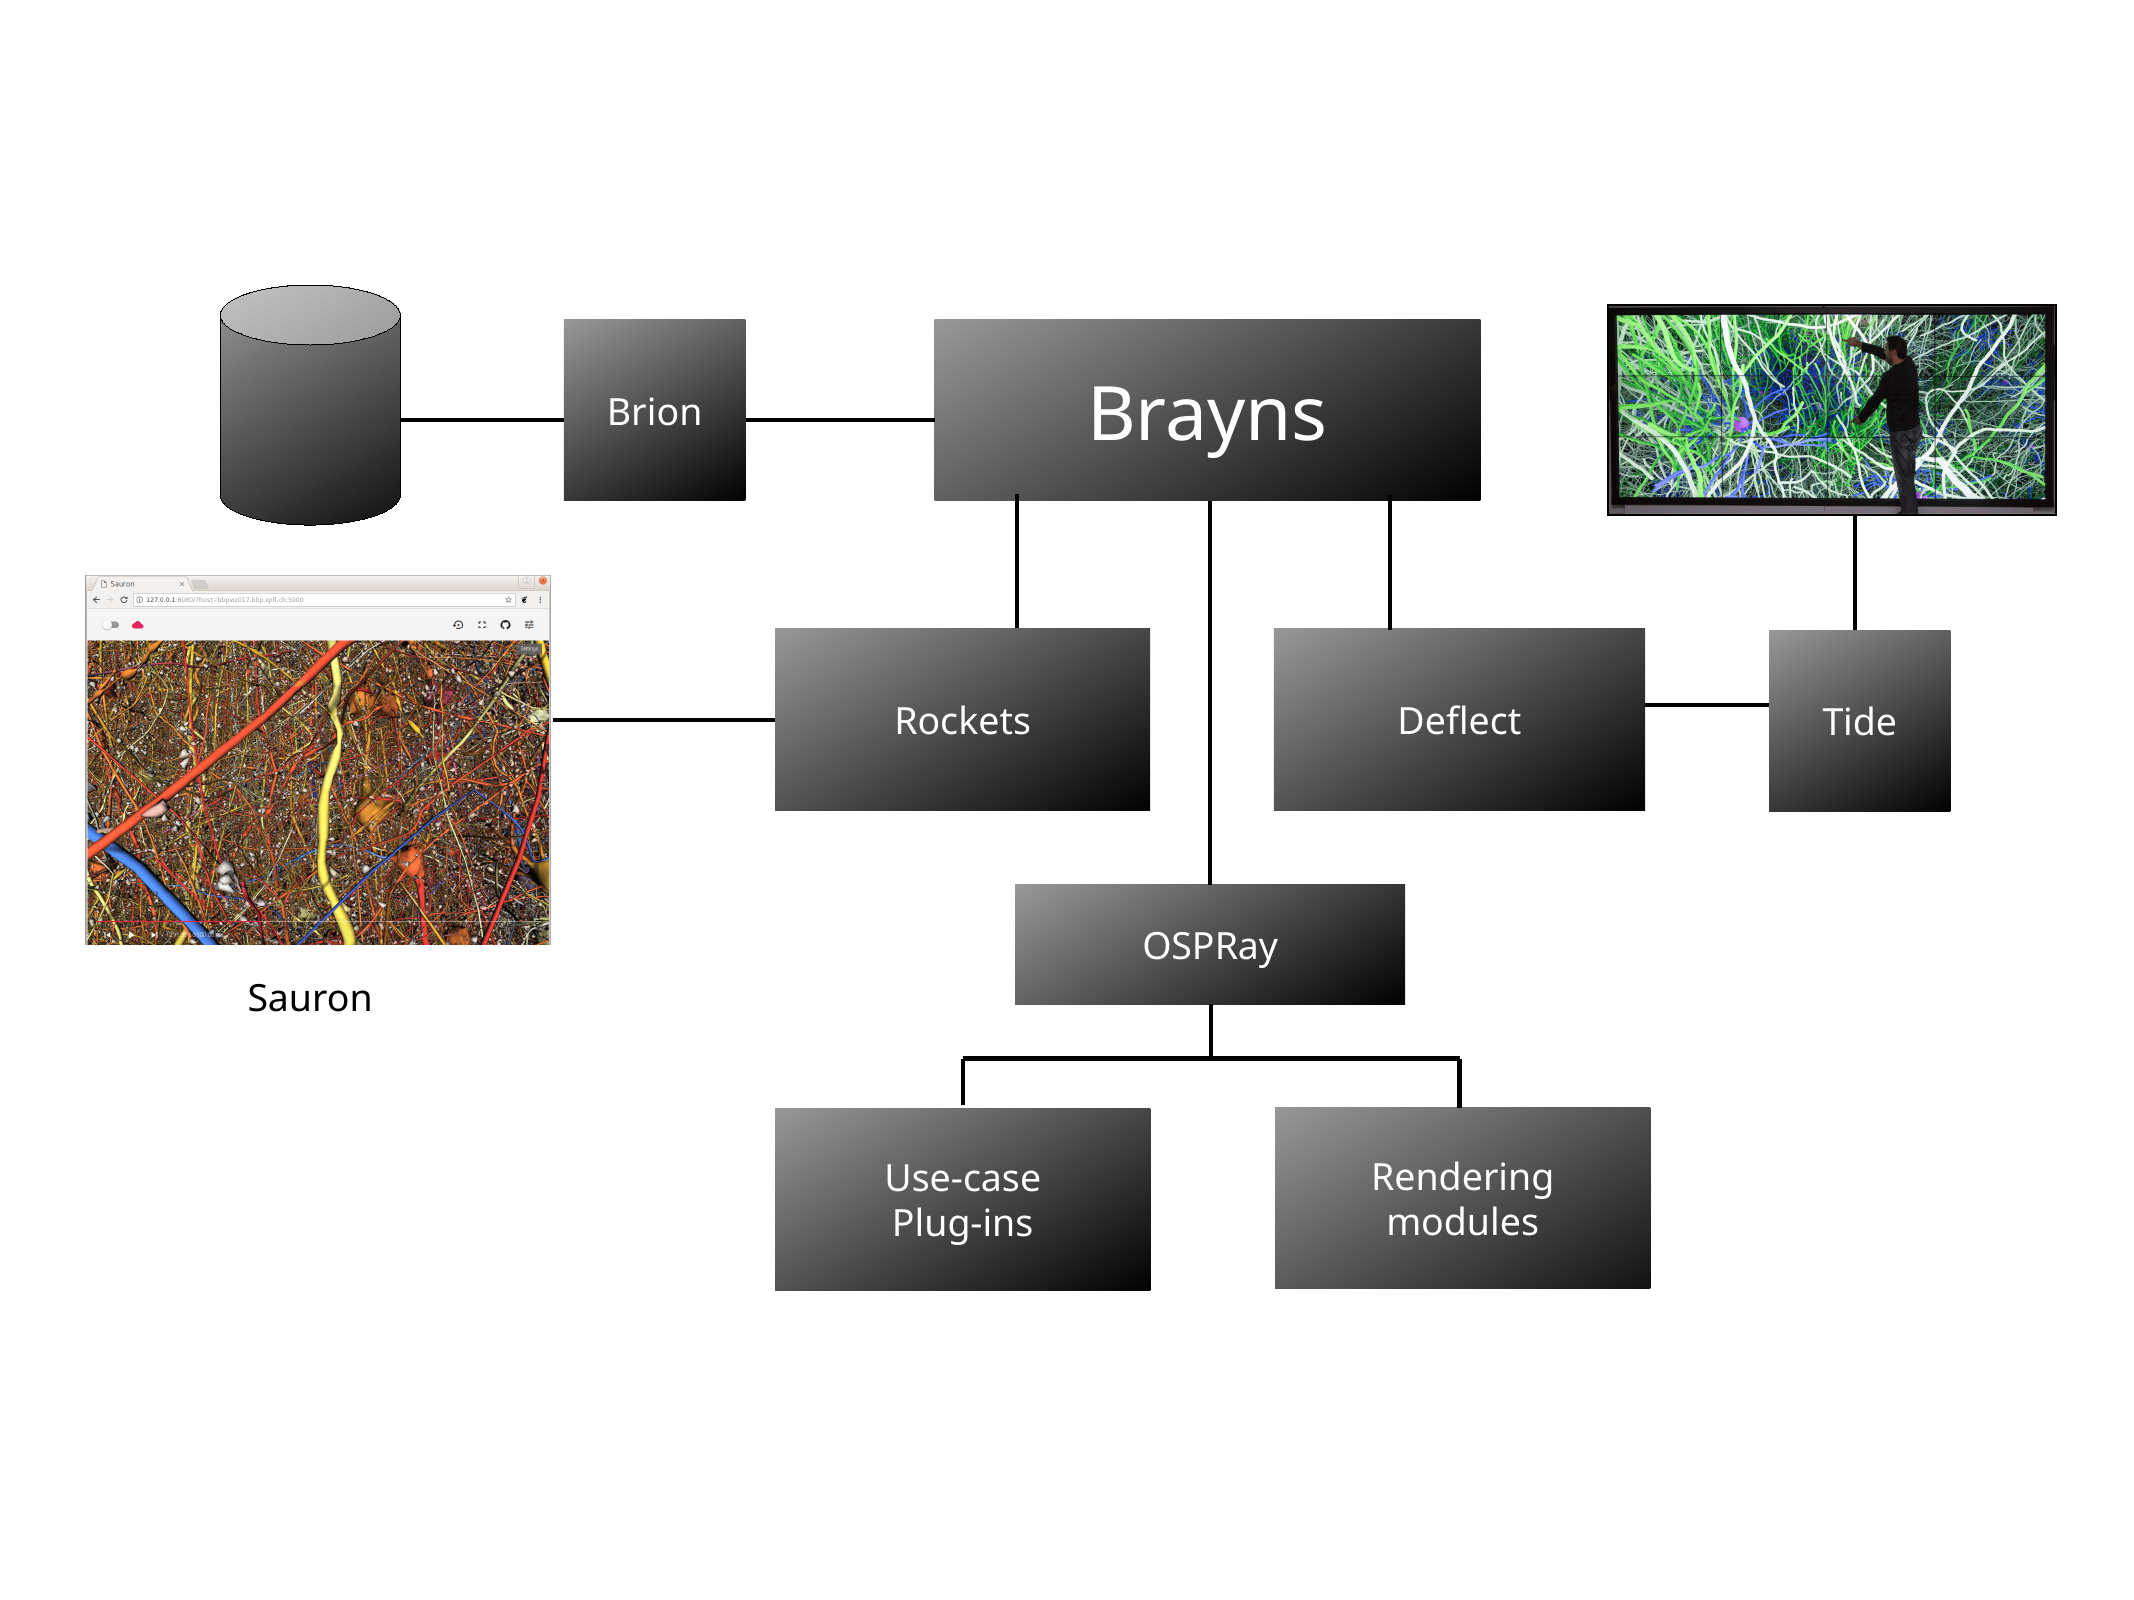

Brion
Brayns
Rockets
Deflect
Tide
OSPRay
Sauron
Rendering
modules
Use-case
Plug-ins